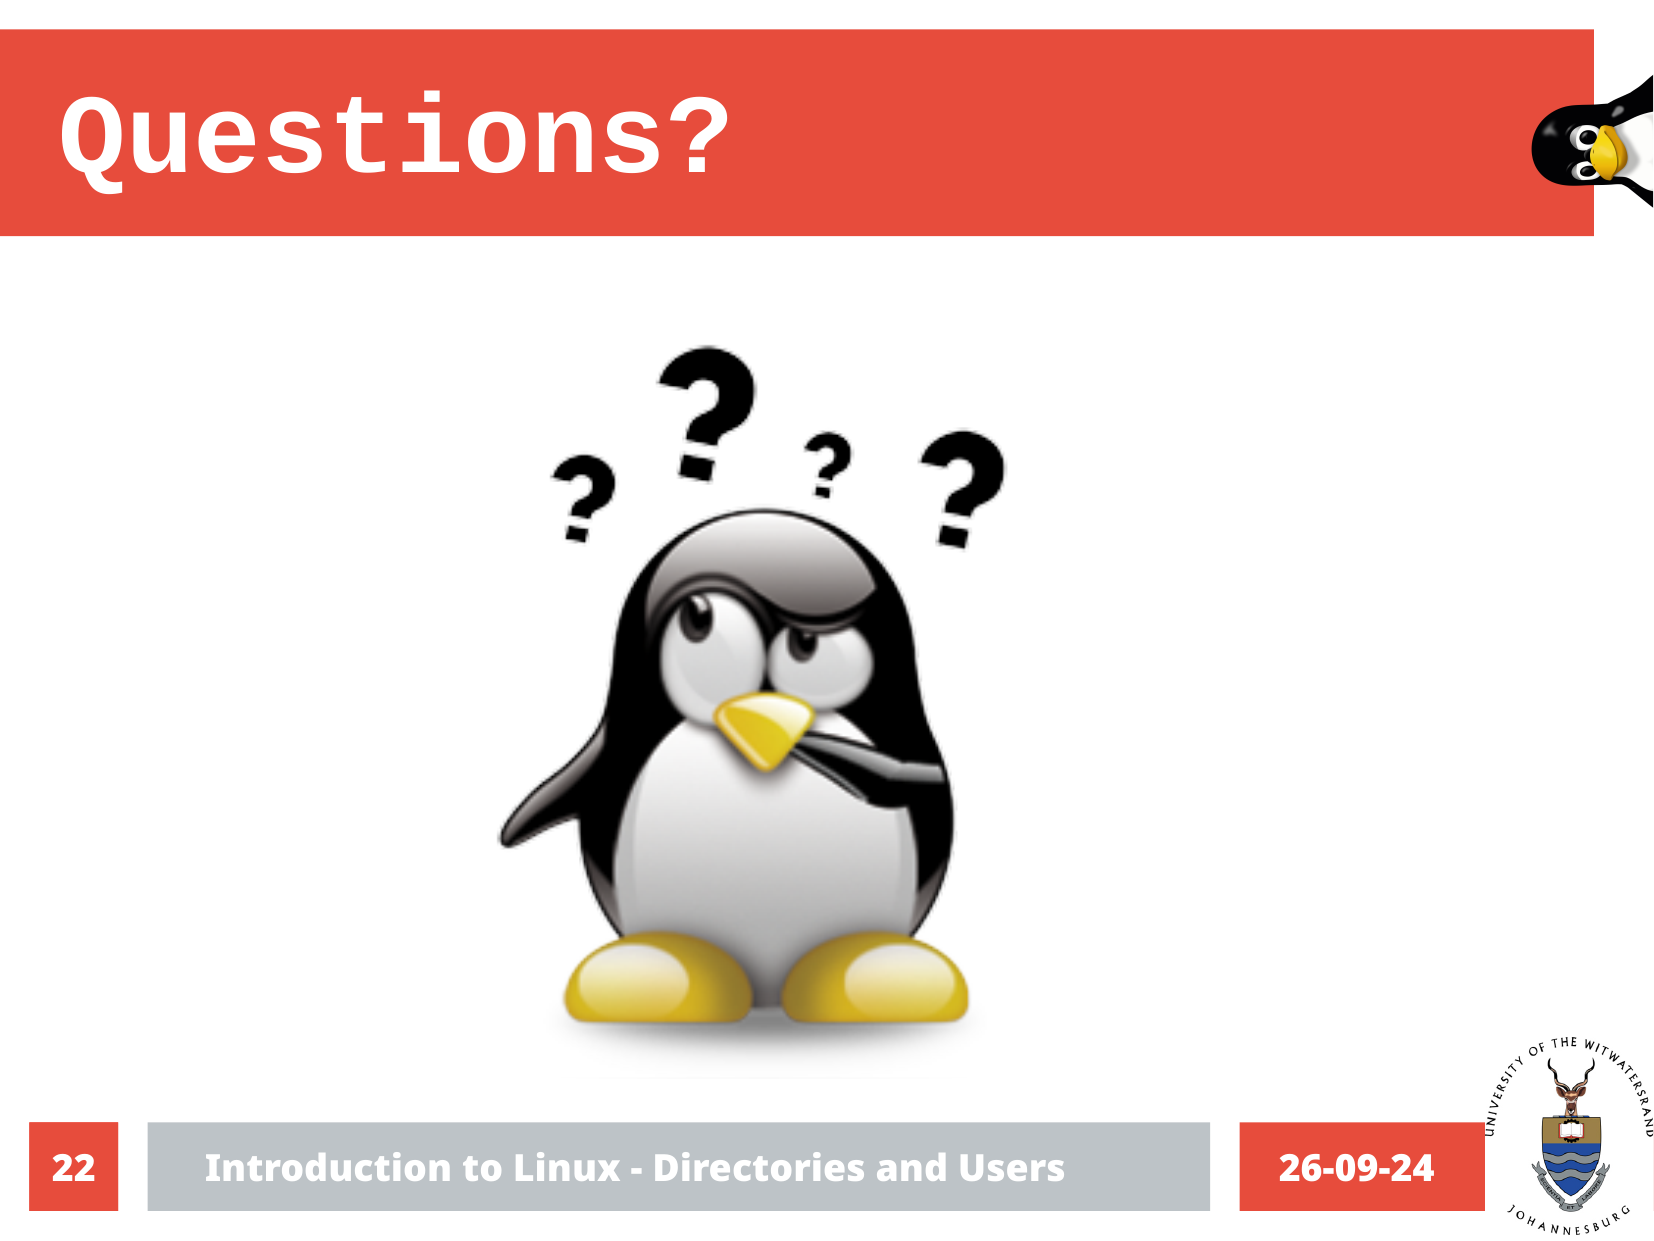

# Questions?
22
 Introduction to Linux - Directories and Users